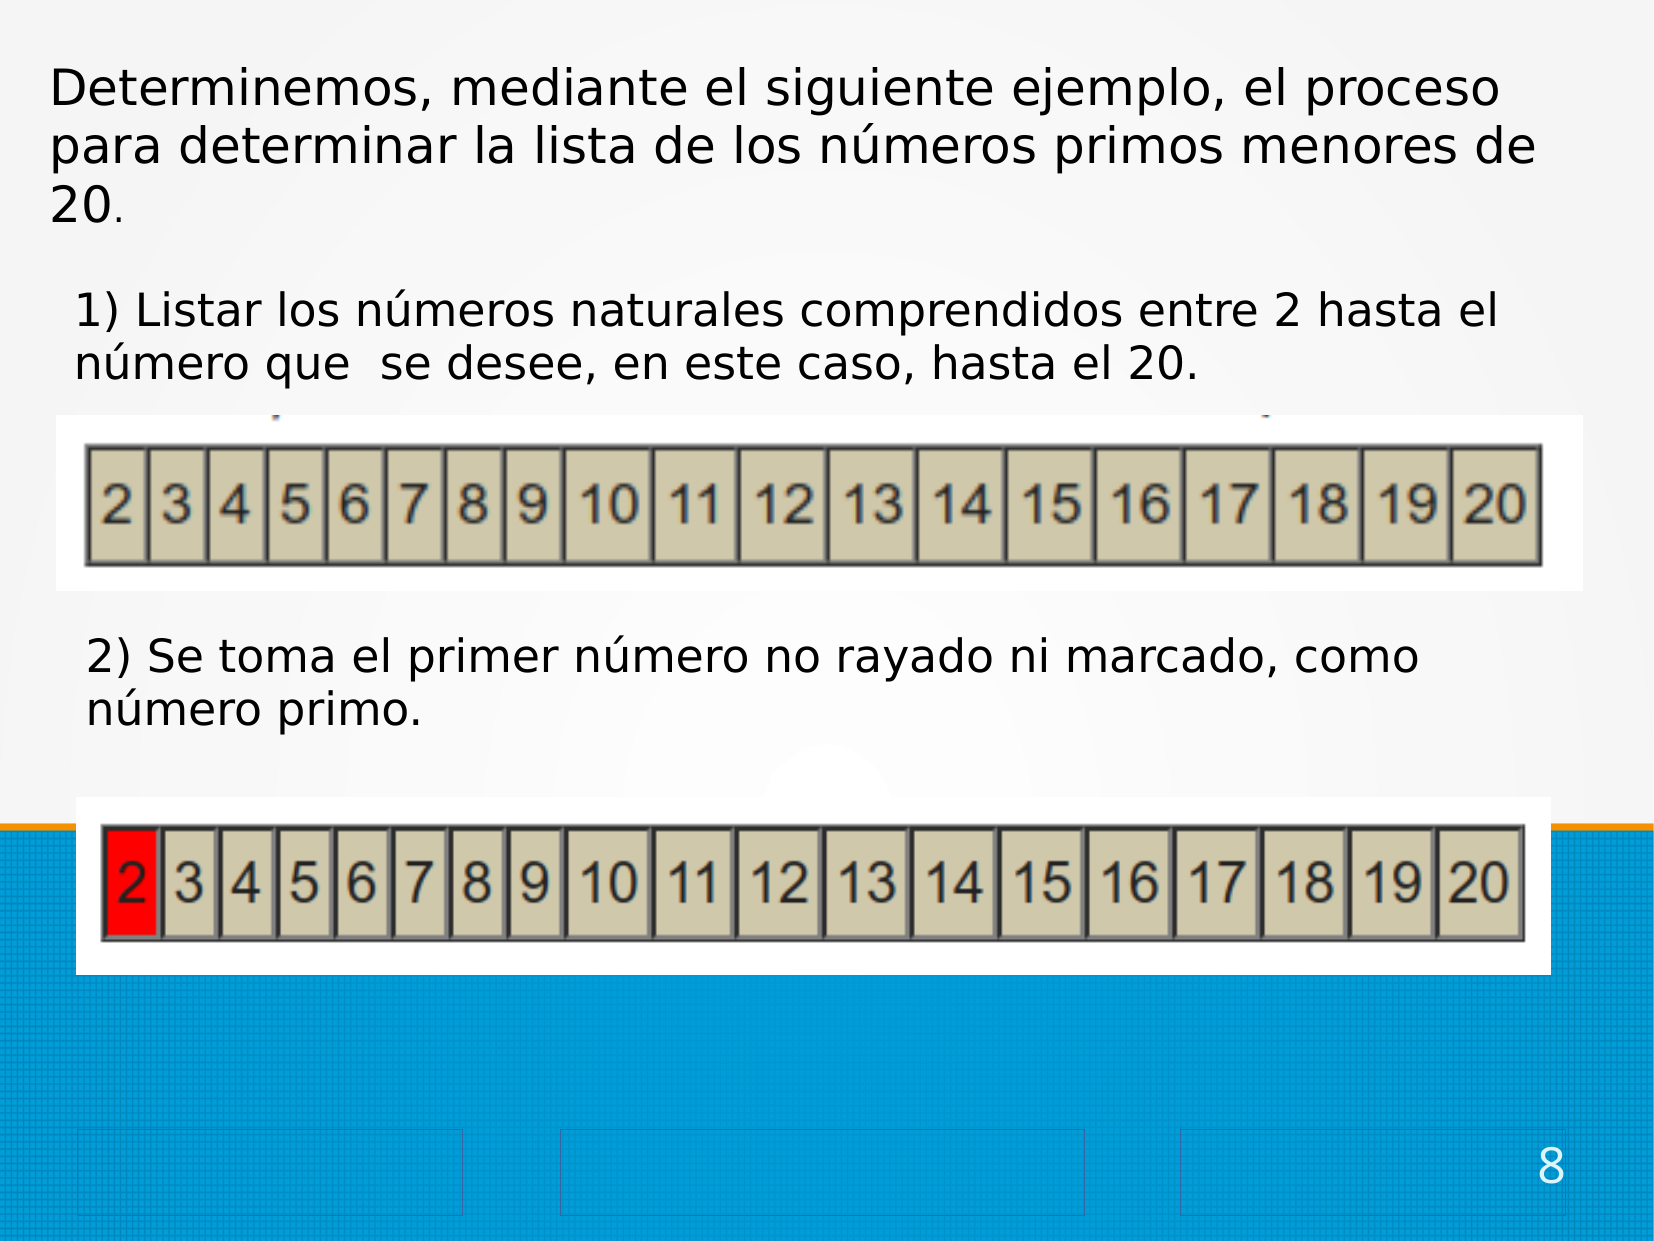

Determinemos, mediante el siguiente ejemplo, el proceso
para determinar la lista de los números primos menores de 20.
1) Listar los números naturales comprendidos entre 2 hasta el número que se desee, en este caso, hasta el 20.
2) Se toma el primer número no rayado ni marcado, como número primo.
8